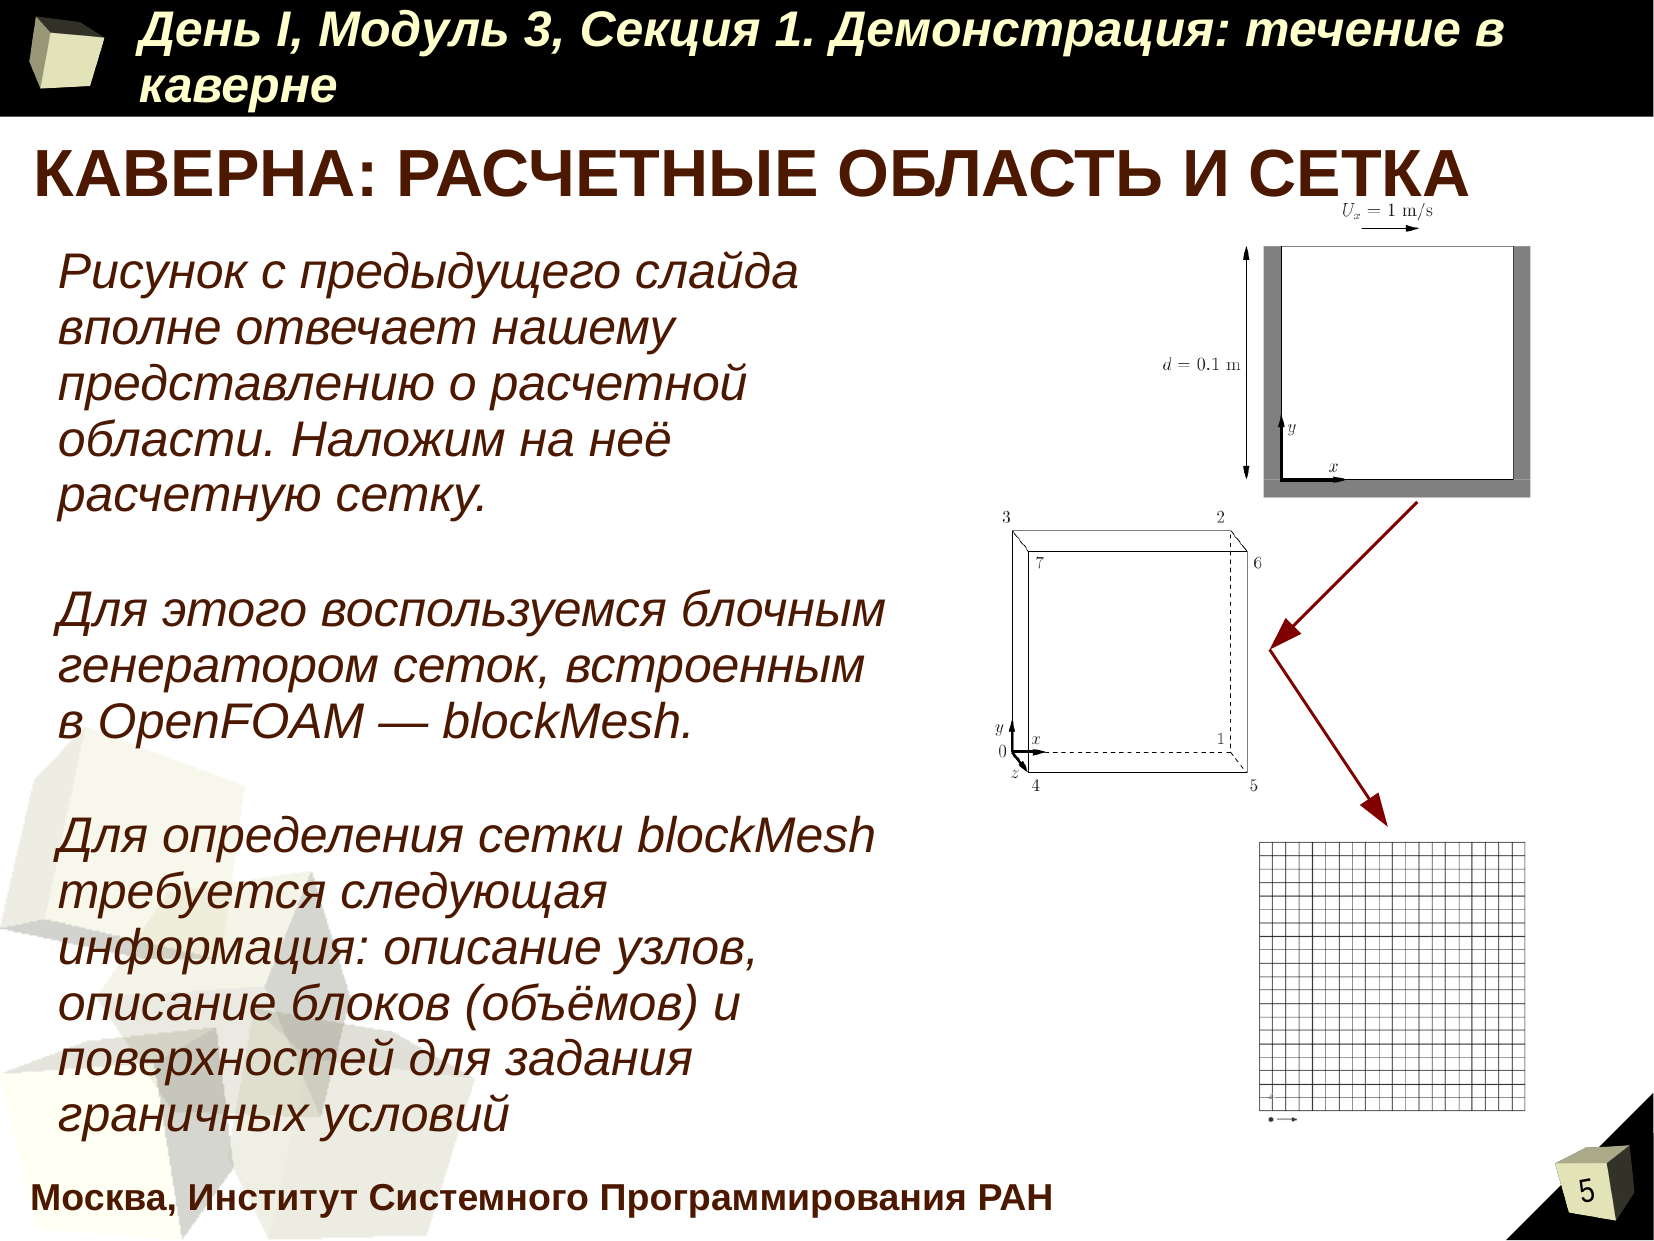

КАВЕРНА: РАСЧЕТНЫЕ ОБЛАСТЬ И СЕТКА
Рисунок с предыдущего слайда вполне отвечает нашему представлению о расчетной области. Наложим на неё расчетную сетку.
Для этого воспользуемся блочным генератором сеток, встроенным в OpenFOAM — blockMesh.
Для определения сетки blockMesh требуется следующая информация: описание узлов, описание блоков (объёмов) и поверхностей для задания граничных условий